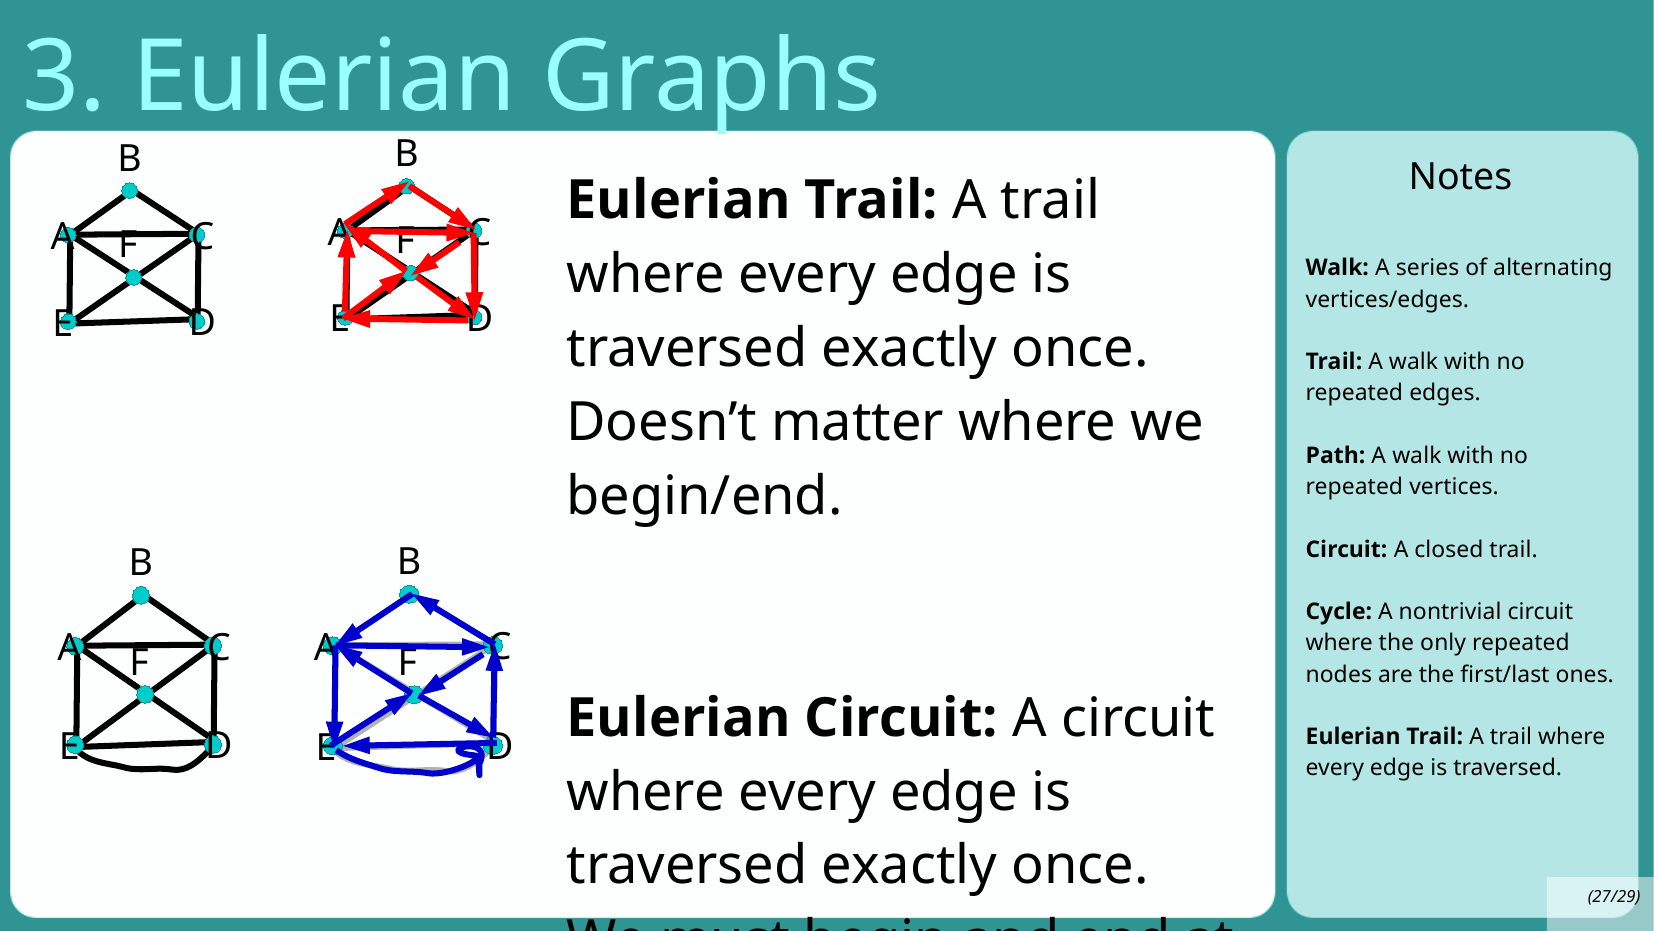

# 3. Eulerian Graphs
Notes
Walk: A series of alternating vertices/edges.
Trail: A walk with no repeated edges.
Path: A walk with no repeated vertices.
Circuit: A closed trail.
Cycle: A nontrivial circuit where the only repeated nodes are the first/last ones.
Eulerian Trail: A trail where every edge is traversed.
Eulerian Trail: A trail where every edge is traversed exactly once. Doesn’t matter where we begin/end.
Eulerian Circuit: A circuit where every edge is traversed exactly once. We must begin and end at the same vertex.
B
C
A
F
D
E
B
C
A
F
D
E
B
C
A
F
D
E
B
C
A
F
D
E